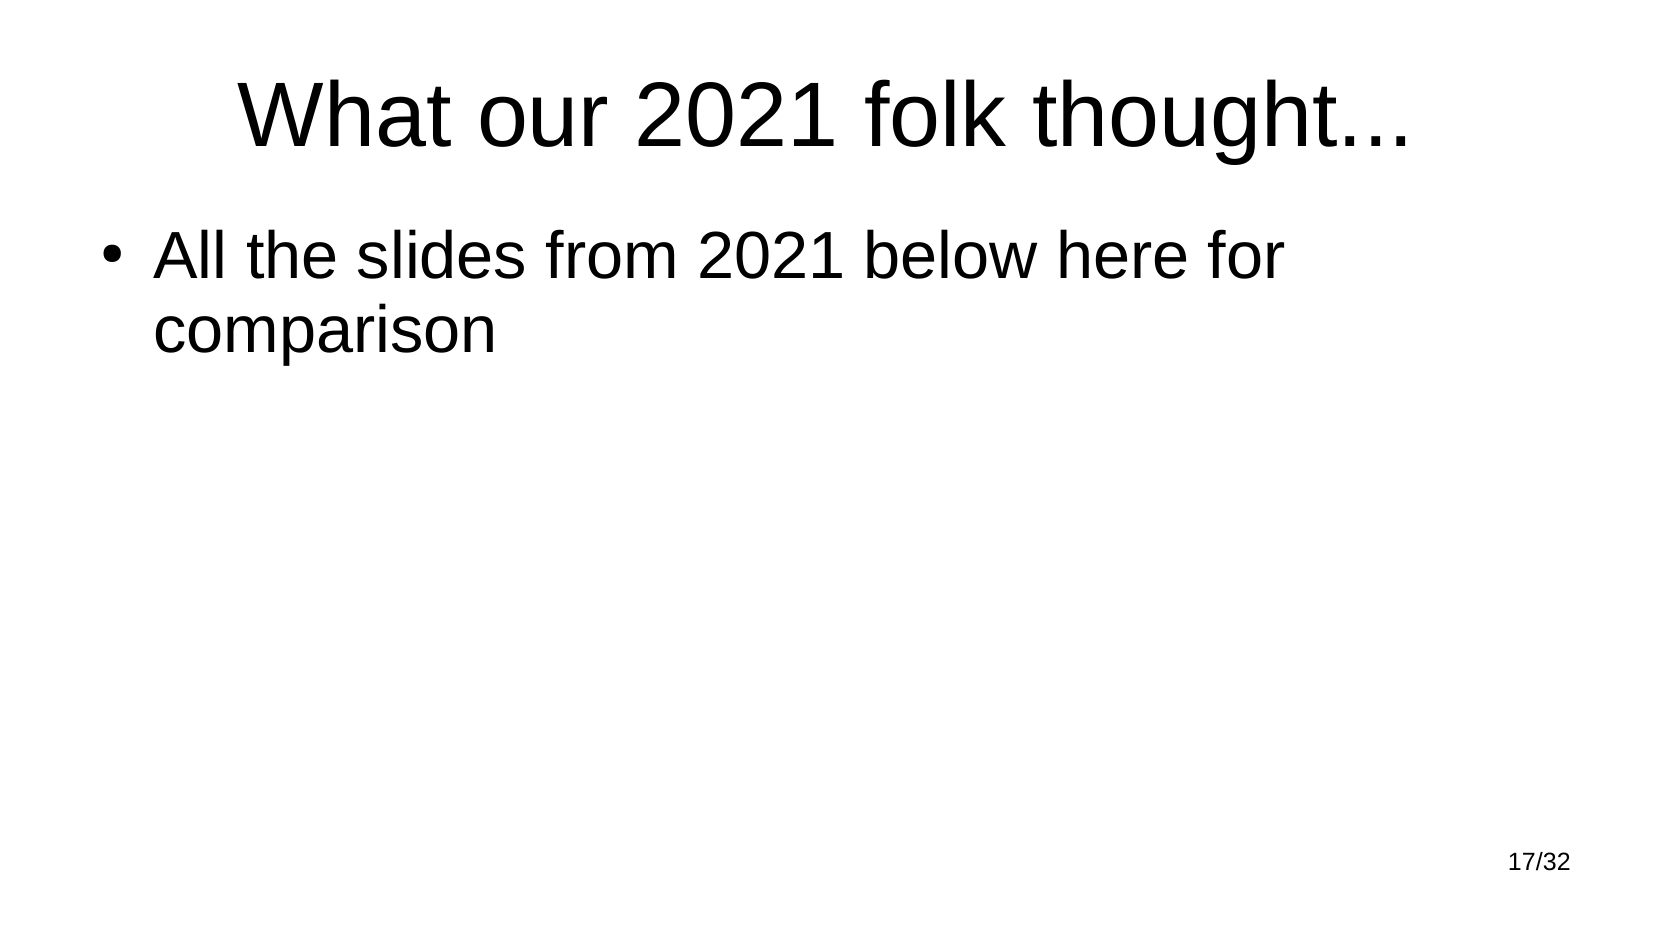

# What our 2021 folk thought...
All the slides from 2021 below here for comparison
17